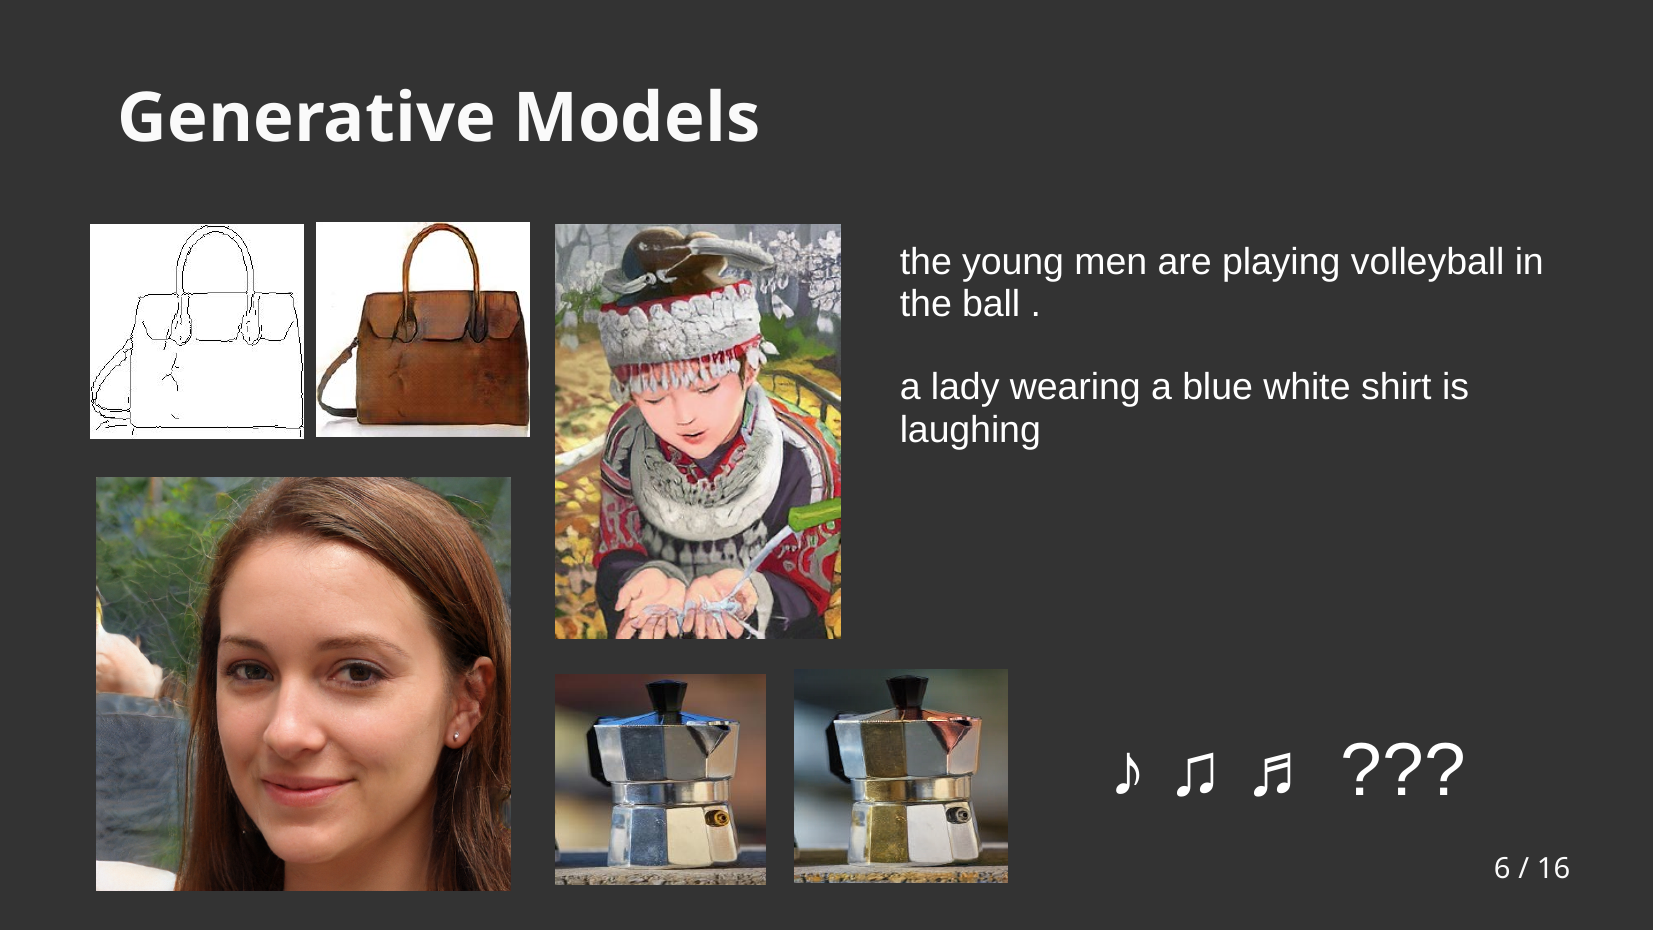

# Generative Models
the young men are playing volleyball in the ball .
a lady wearing a blue white shirt is laughing
♪ ♫ ♬ ???
6